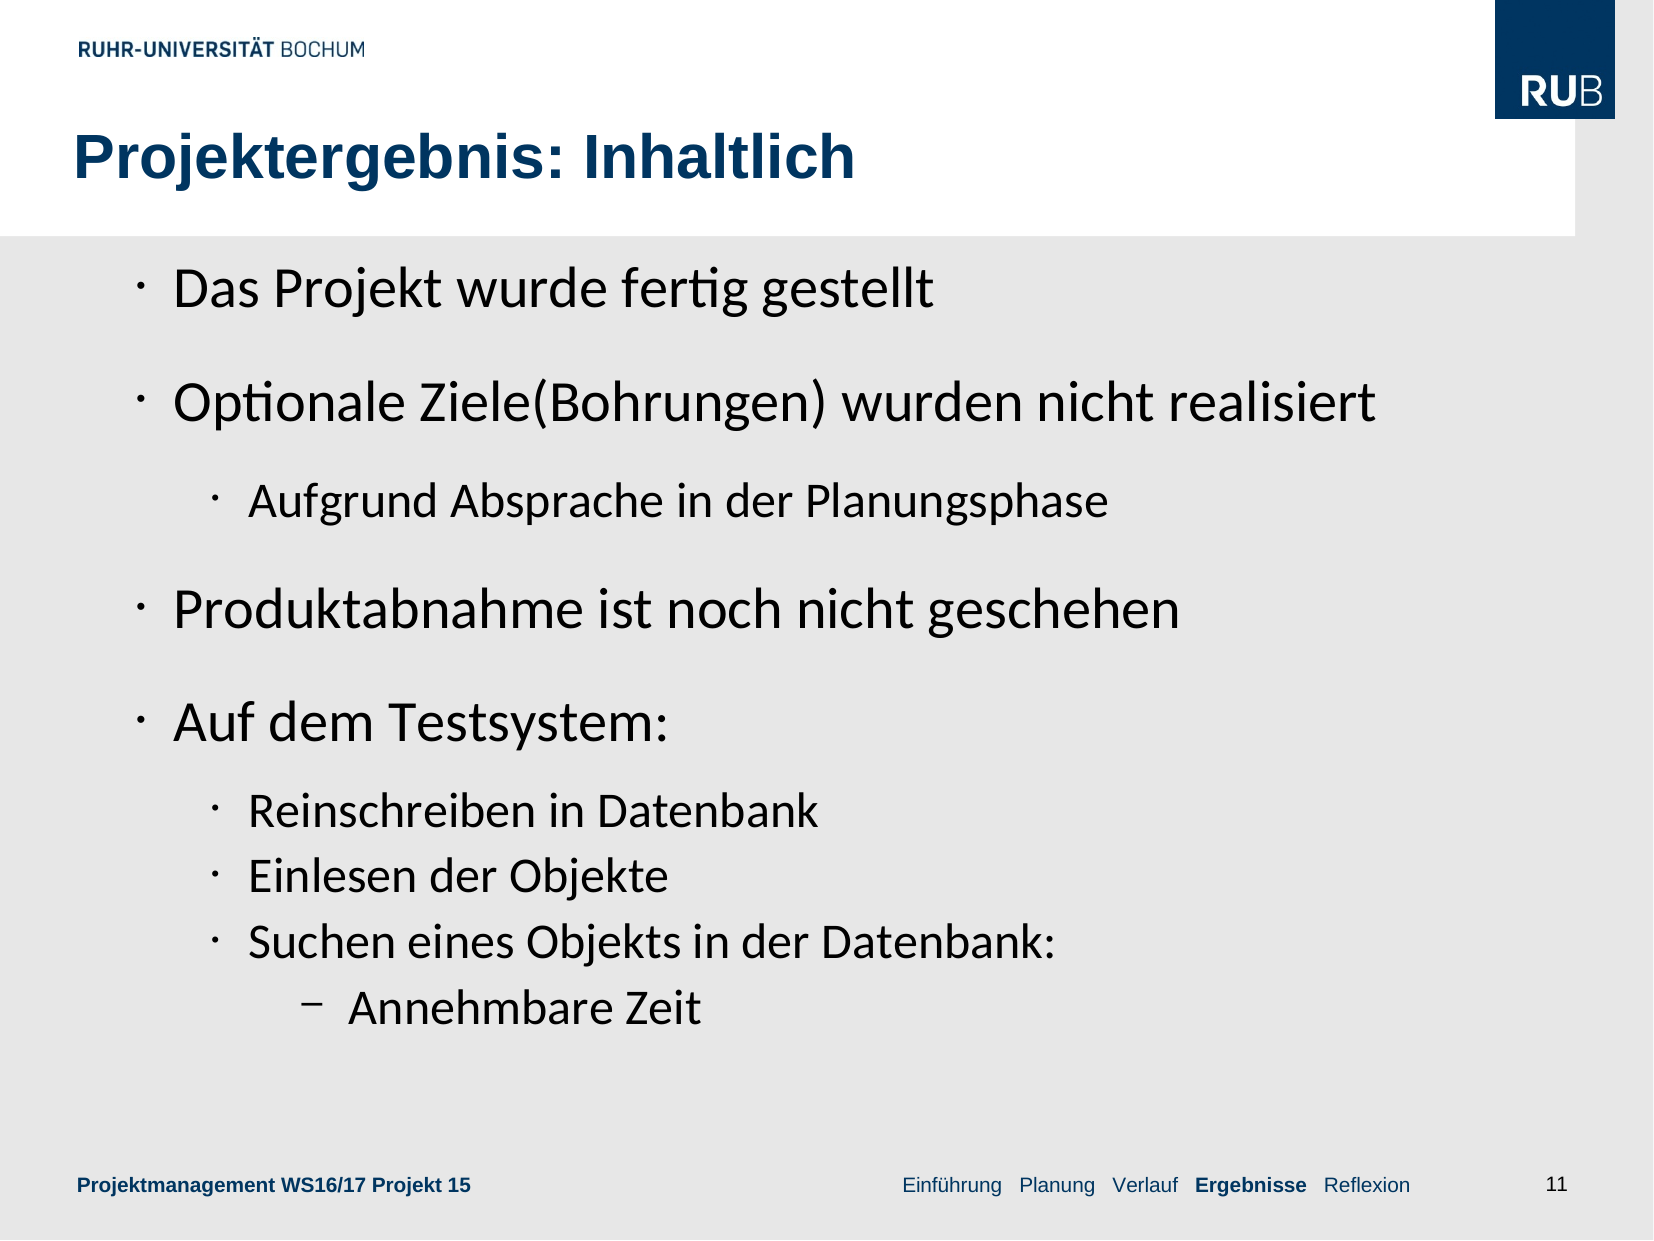

Projektergebnis: Inhaltlich
Das Projekt wurde fertig gestellt
Optionale Ziele(Bohrungen) wurden nicht realisiert
Aufgrund Absprache in der Planungsphase
Produktabnahme ist noch nicht geschehen
Auf dem Testsystem:
Reinschreiben in Datenbank
Einlesen der Objekte
Suchen eines Objekts in der Datenbank:
Annehmbare Zeit
Projektmanagement WS16/17 Projekt 15 			Einführung Planung Verlauf Ergebnisse Reflexion